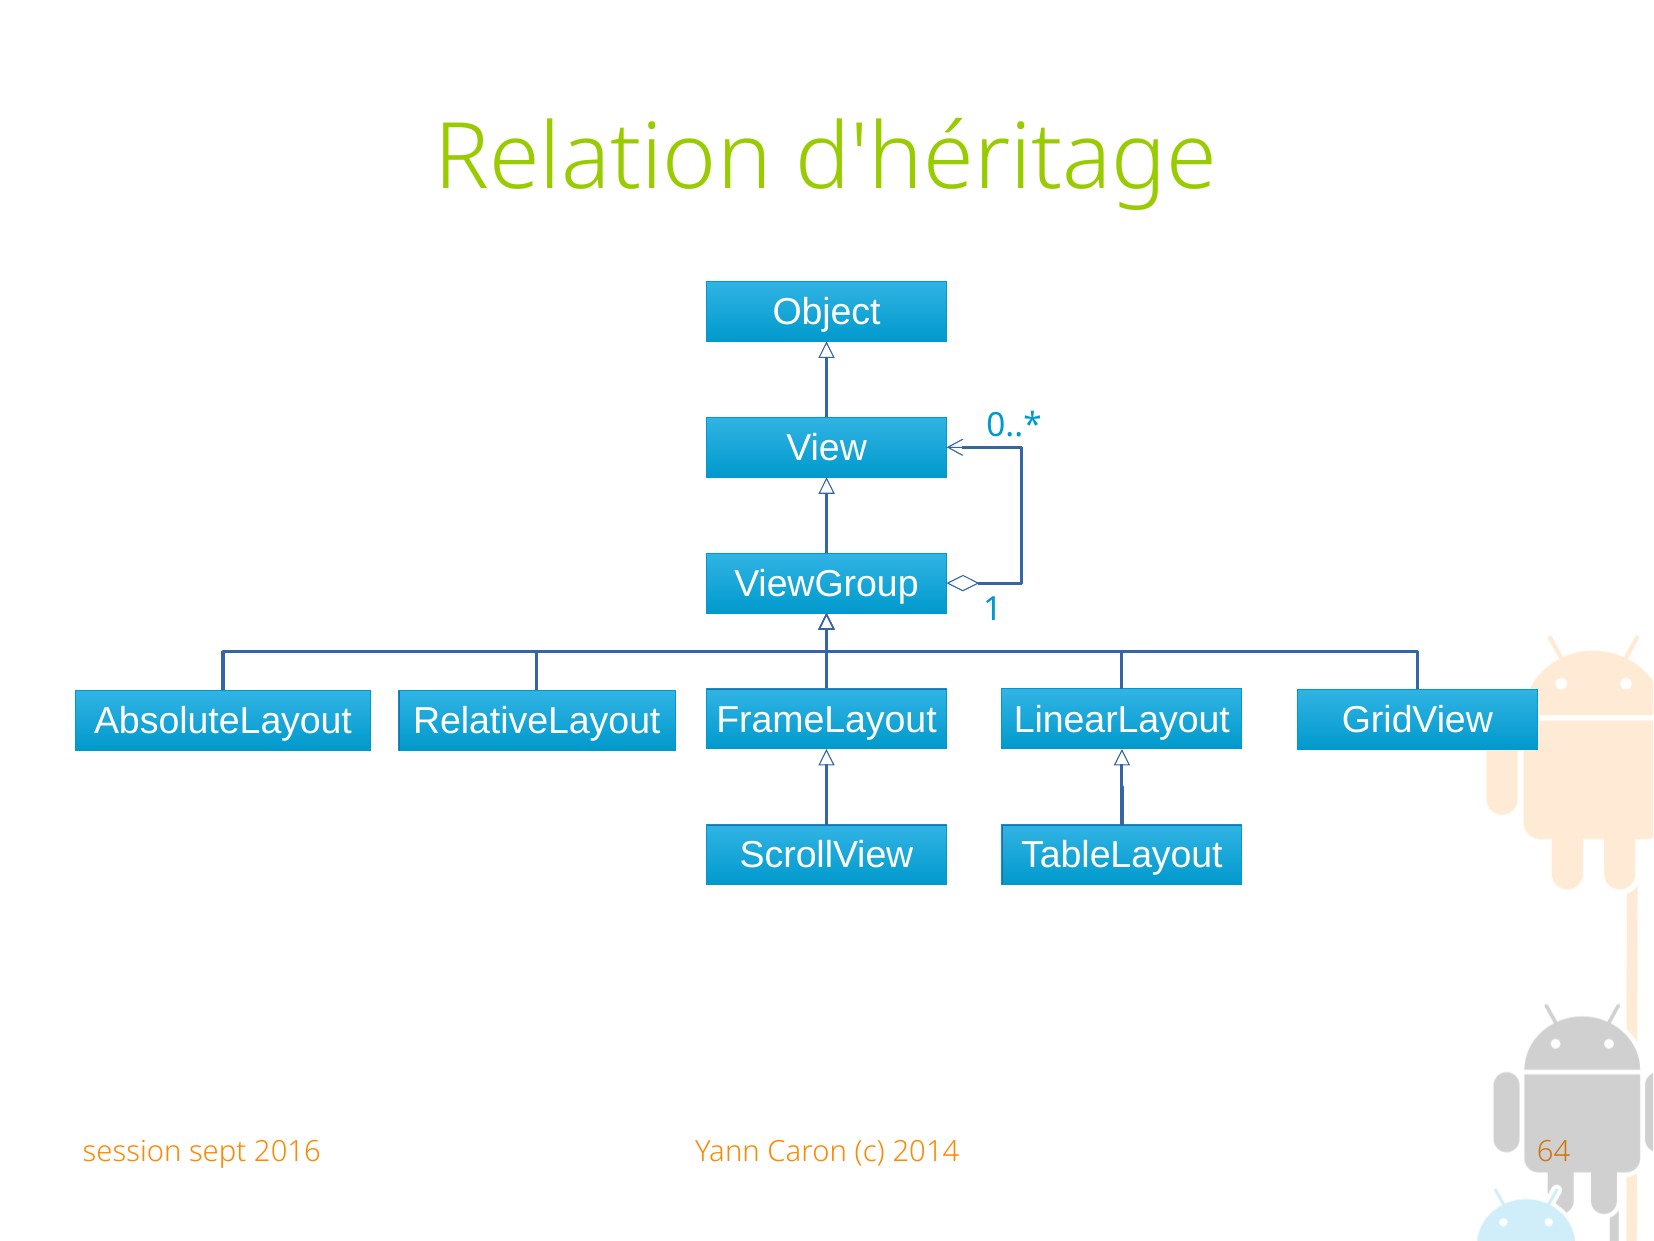

# Relation d'héritage
Object
0..*
View
ViewGroup
1
FrameLayout
LinearLayout
GridView
AbsoluteLayout
RelativeLayout
ScrollView
TableLayout
session sept 2016
Yann Caron (c) 2014
64